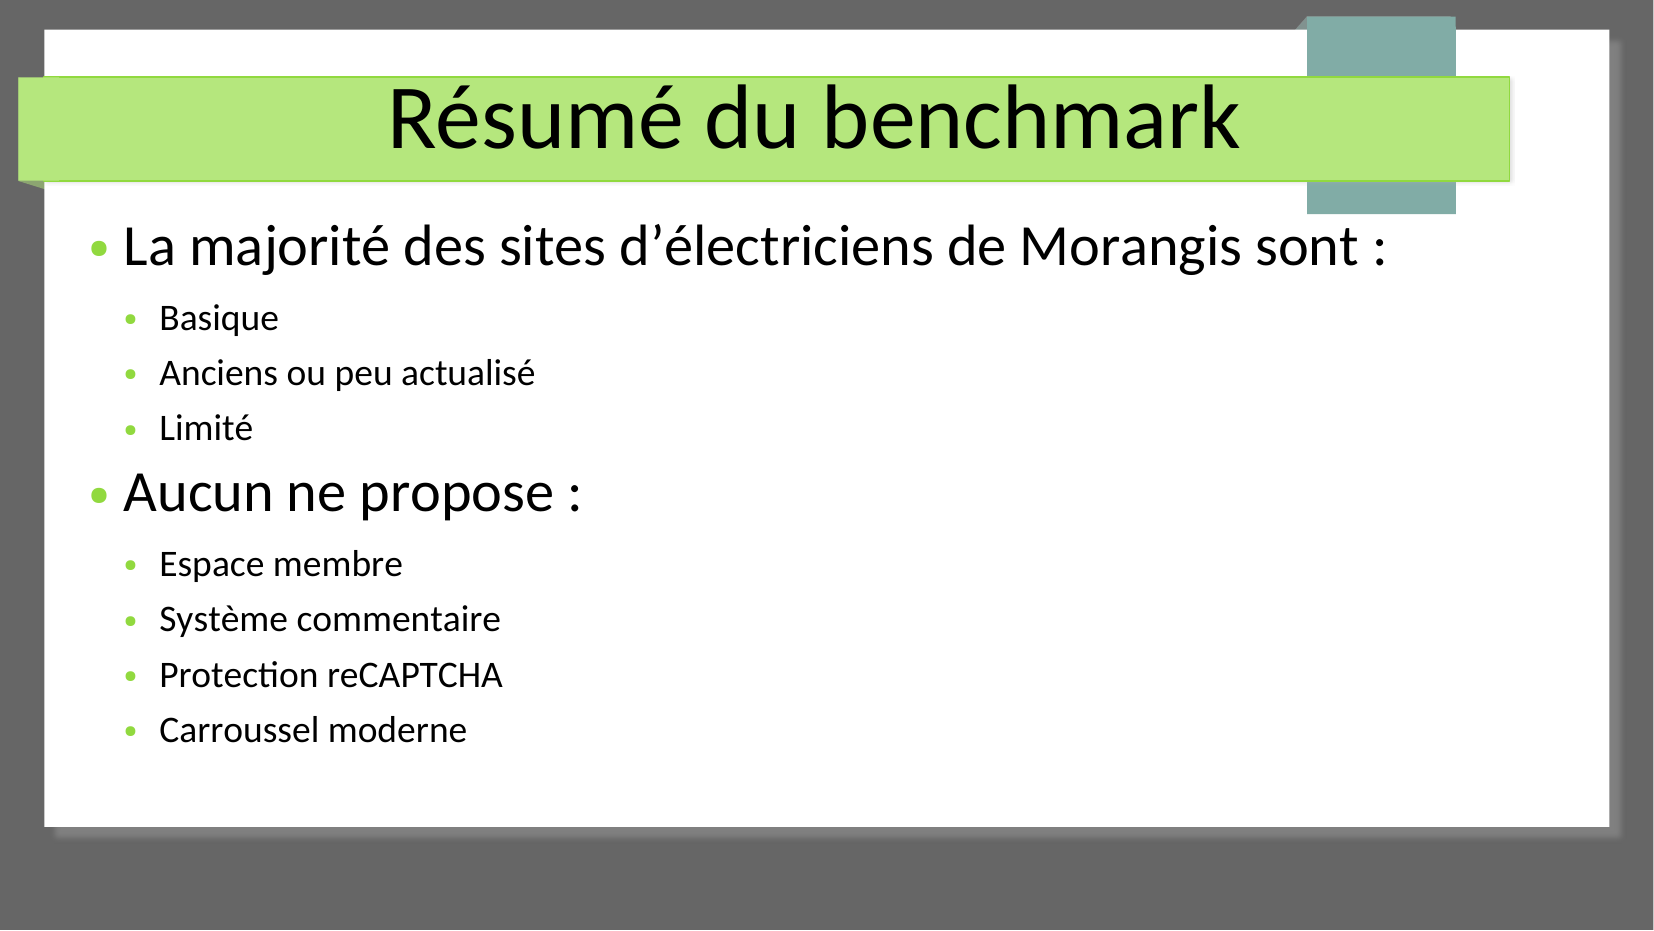

# Résumé du benchmark
La majorité des sites d’électriciens de Morangis sont :
Basique
Anciens ou peu actualisé
Limité
Aucun ne propose :
Espace membre
Système commentaire
Protection reCAPTCHA
Carroussel moderne